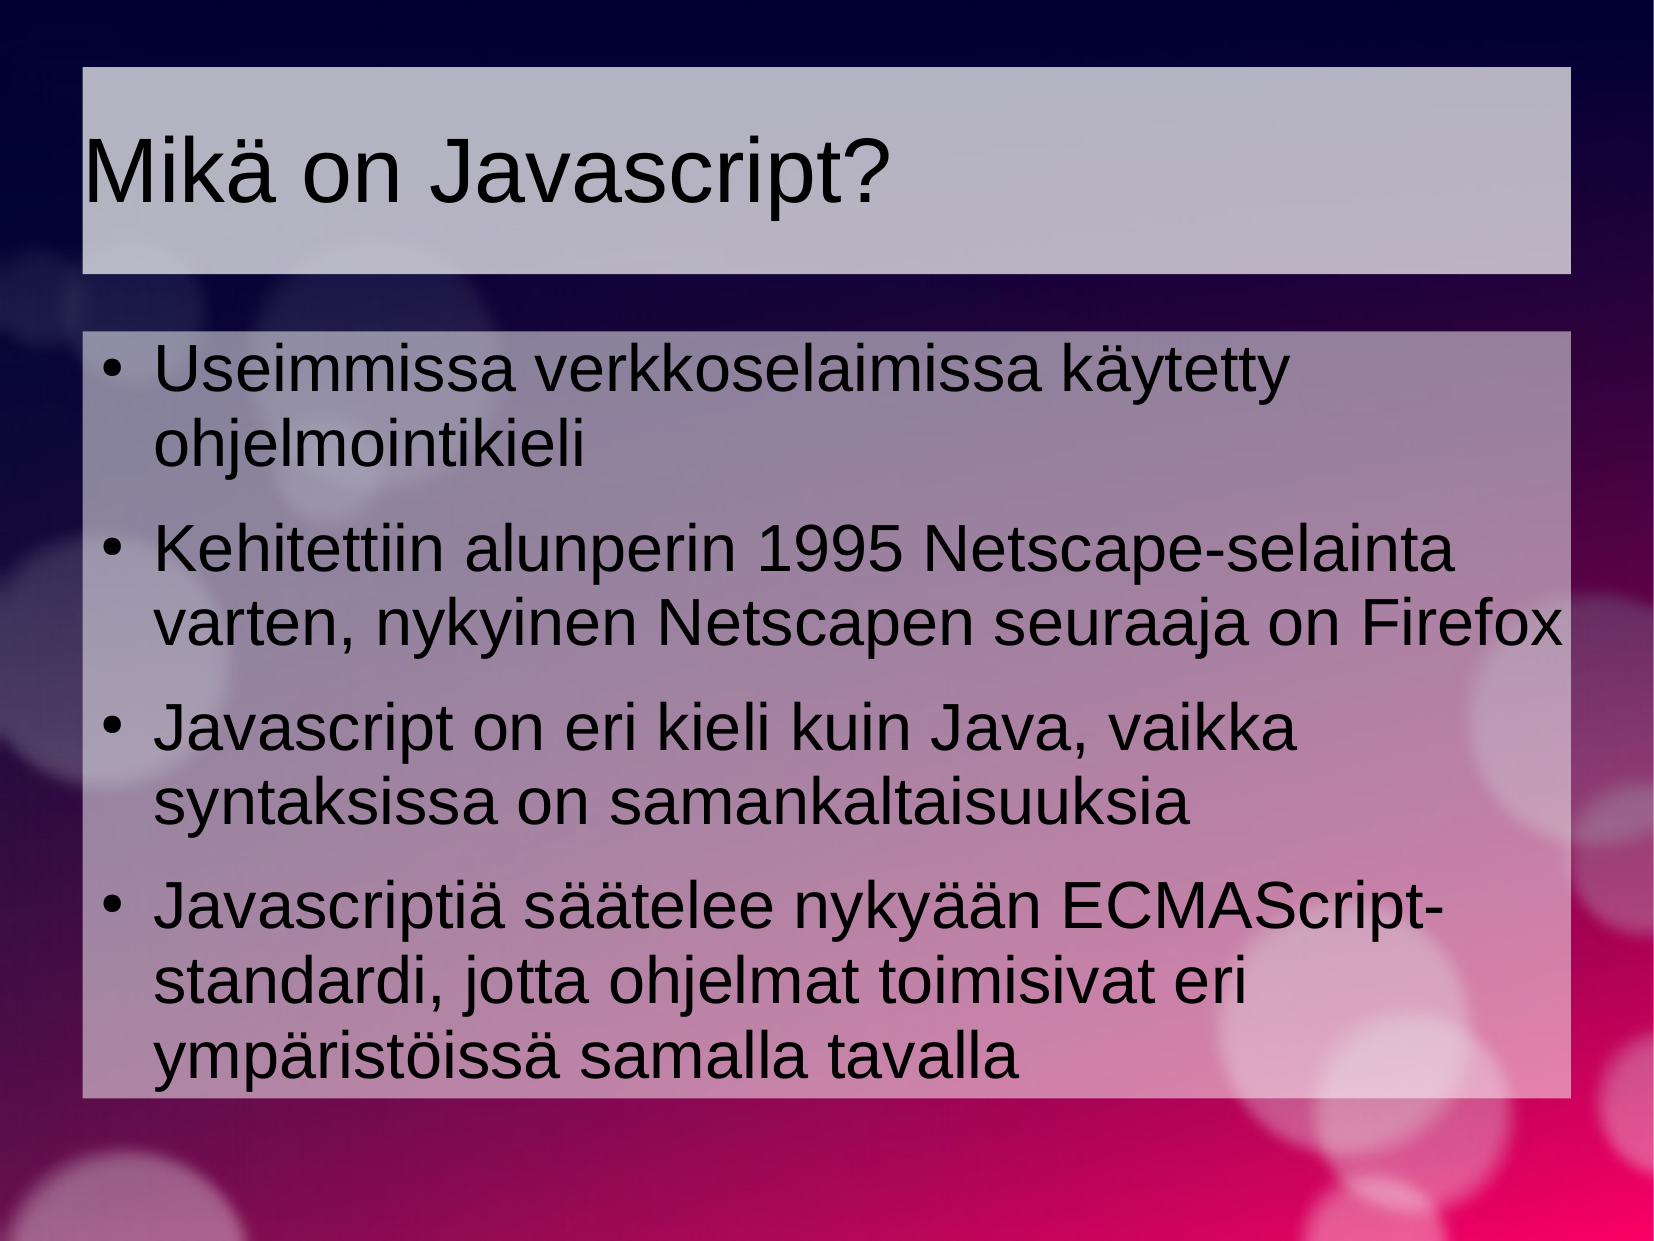

# Mikä on Javascript?
Useimmissa verkkoselaimissa käytetty ohjelmointikieli
Kehitettiin alunperin 1995 Netscape-selainta varten, nykyinen Netscapen seuraaja on Firefox
Javascript on eri kieli kuin Java, vaikka syntaksissa on samankaltaisuuksia
Javascriptiä säätelee nykyään ECMAScript-standardi, jotta ohjelmat toimisivat eri ympäristöissä samalla tavalla